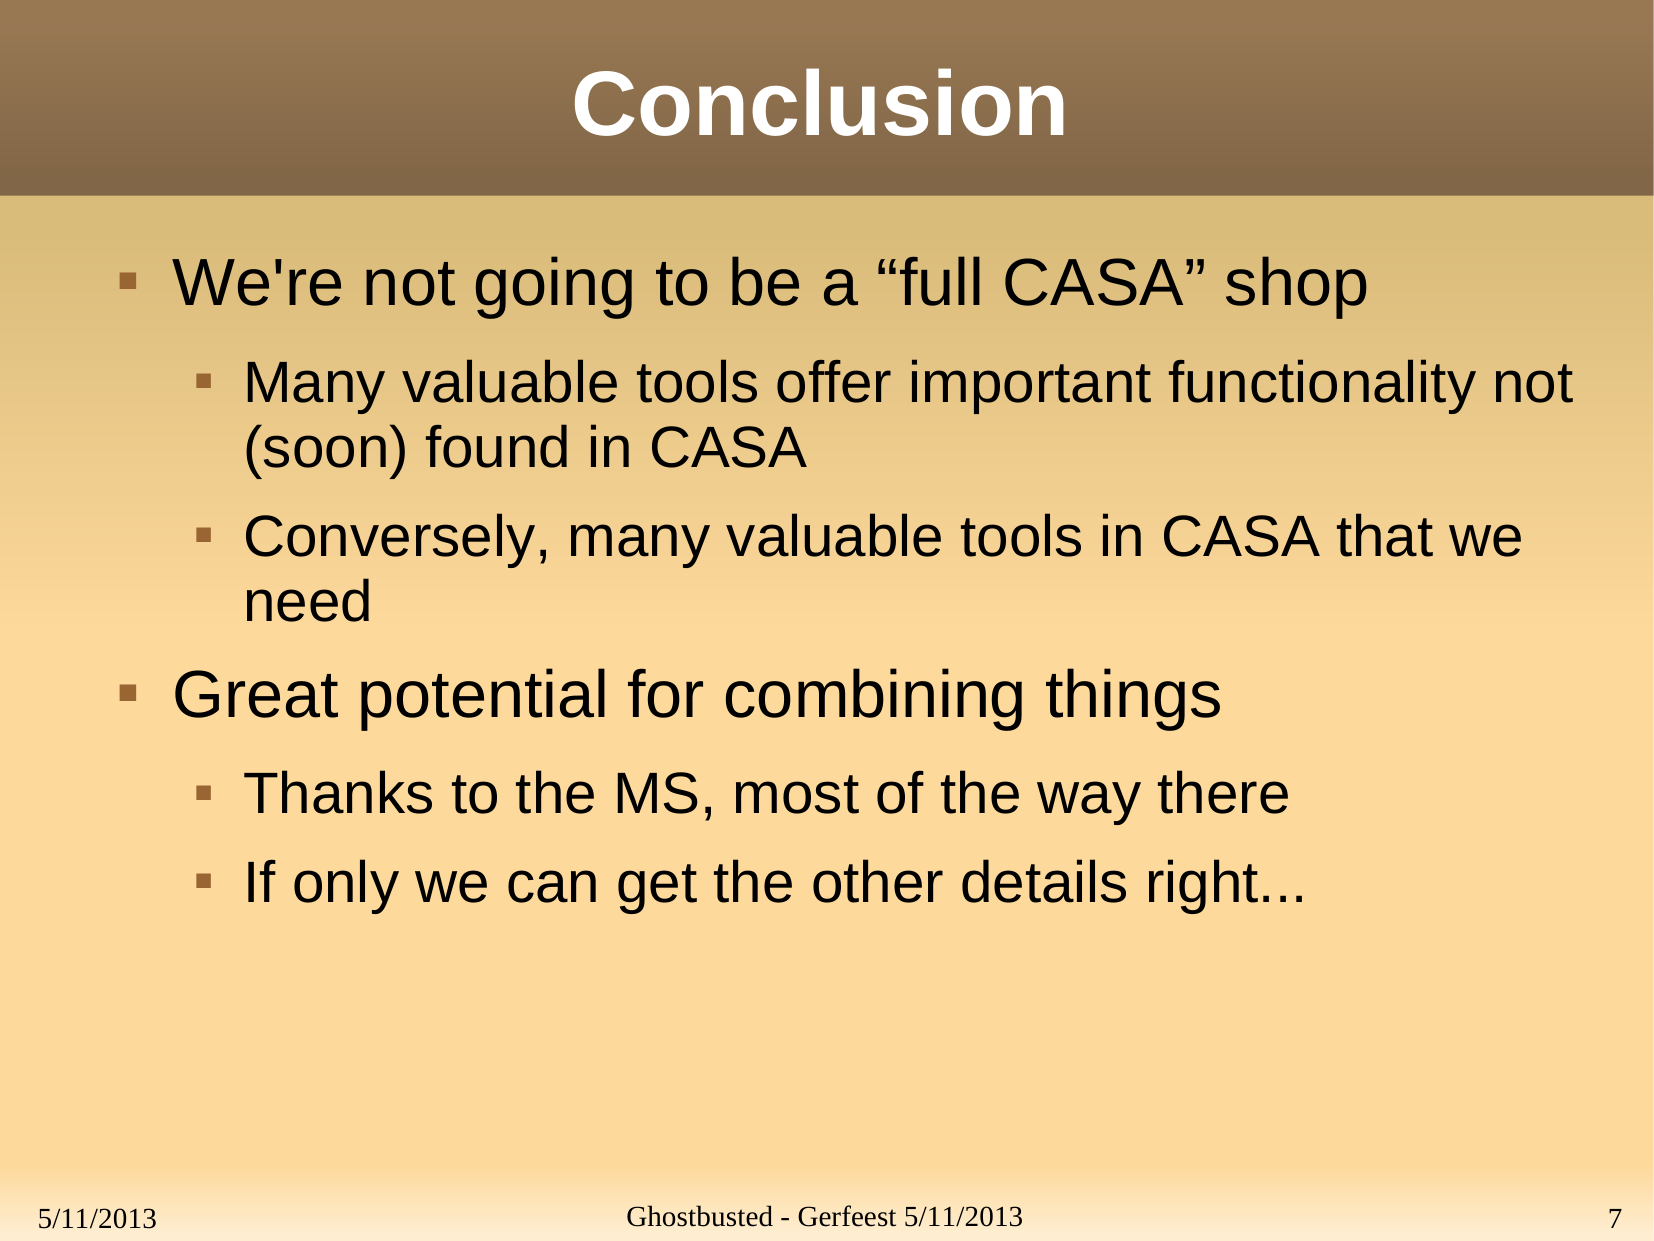

# Conclusion
We're not going to be a “full CASA” shop
Many valuable tools offer important functionality not (soon) found in CASA
Conversely, many valuable tools in CASA that we need
Great potential for combining things
Thanks to the MS, most of the way there
If only we can get the other details right...
Ghostbusted - Gerfeest 5/11/2013
5/11/2013
7